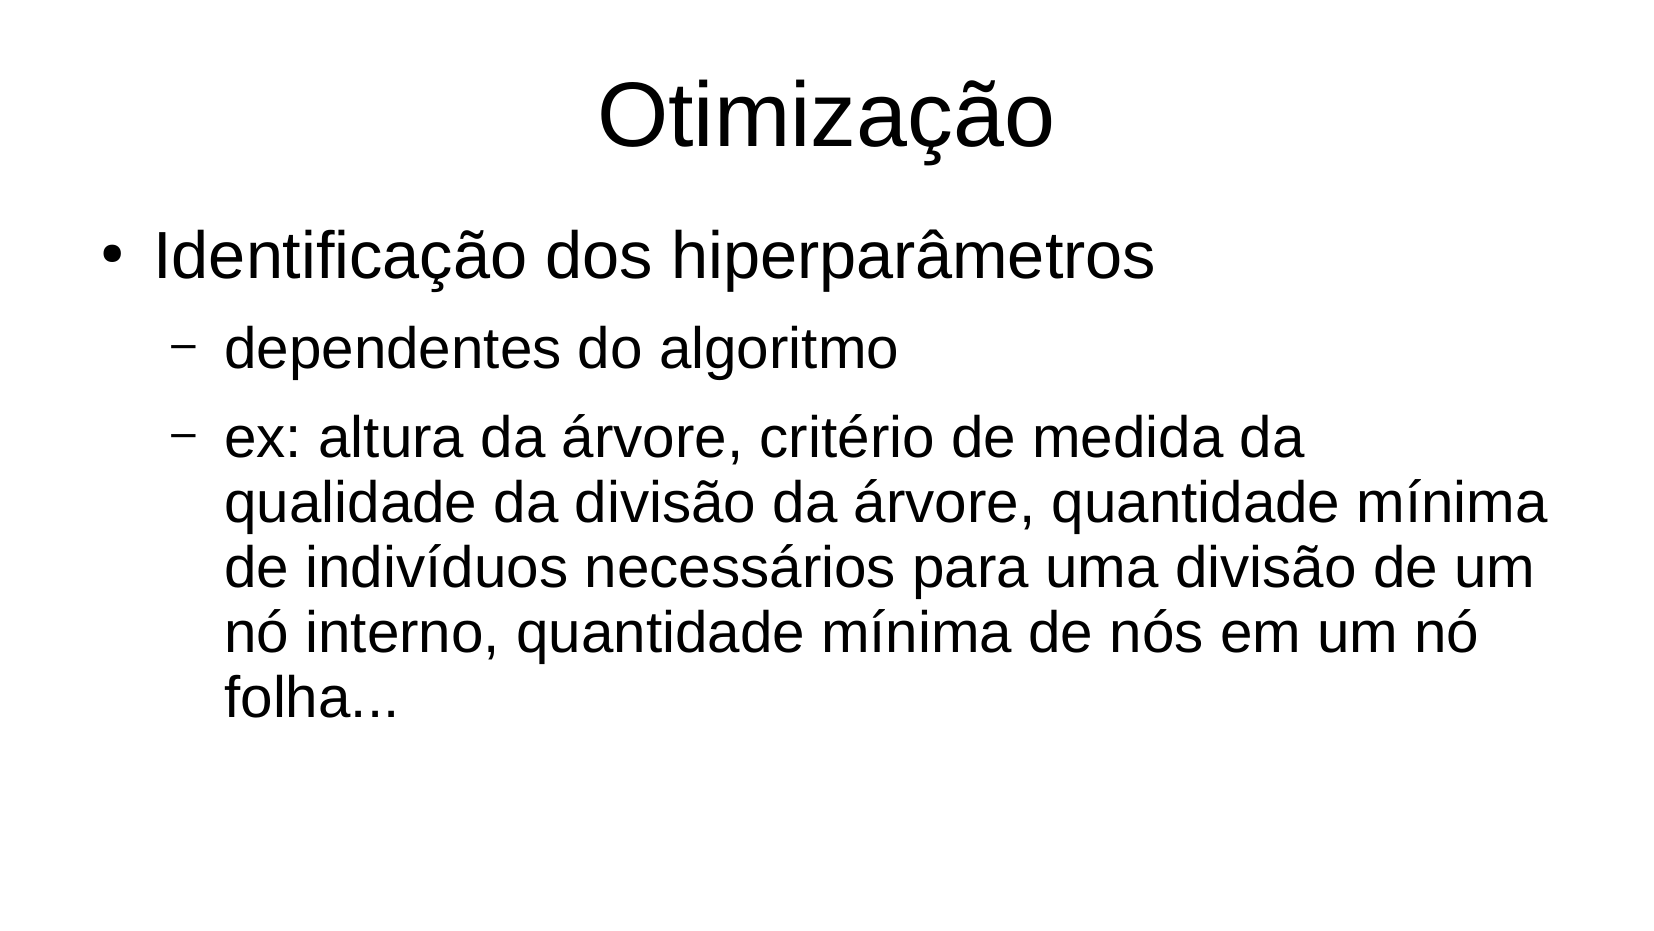

# Otimização
Identificação dos hiperparâmetros
dependentes do algoritmo
ex: altura da árvore, critério de medida da qualidade da divisão da árvore, quantidade mínima de indivíduos necessários para uma divisão de um nó interno, quantidade mínima de nós em um nó folha...